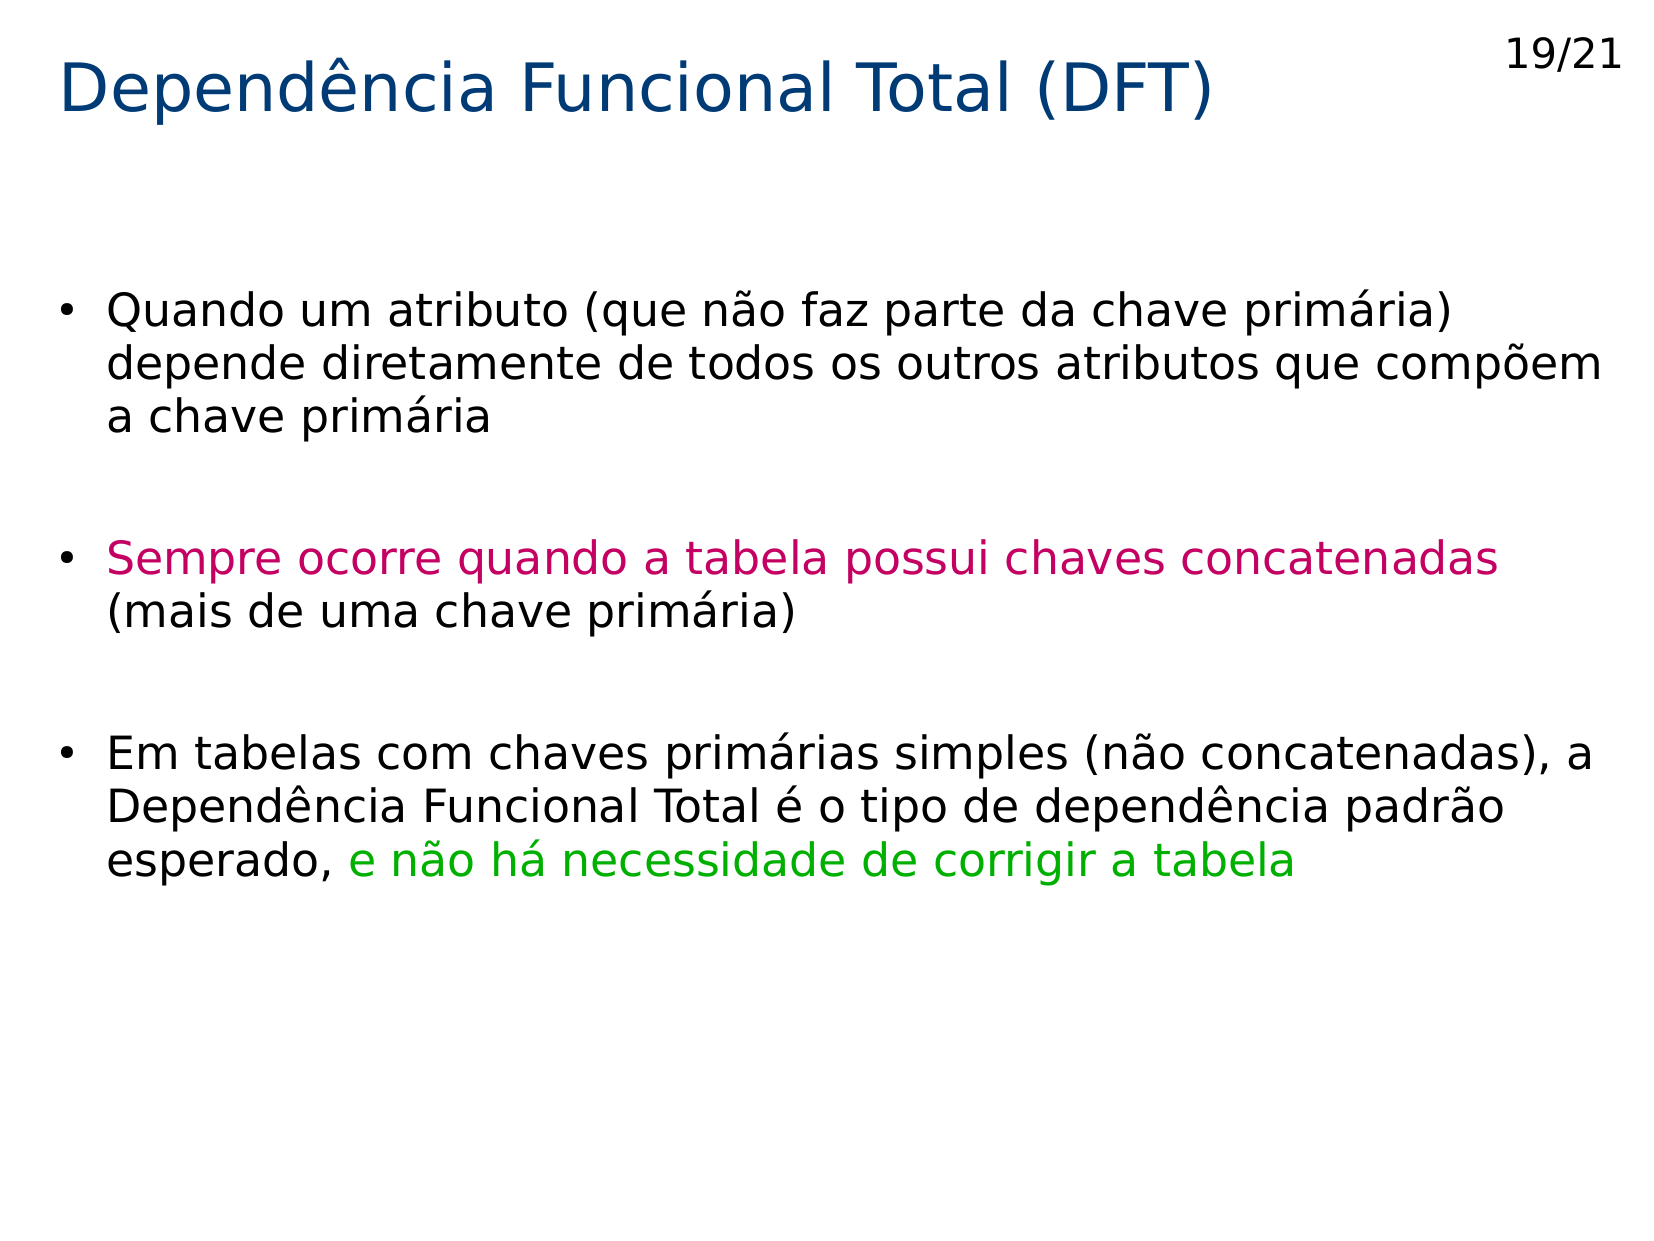

# Dependência Funcional Total (DFT)
19
Quando um atributo (que não faz parte da chave primária) depende diretamente de todos os outros atributos que compõem a chave primária
Sempre ocorre quando a tabela possui chaves concatenadas (mais de uma chave primária)
Em tabelas com chaves primárias simples (não concatenadas), a Dependência Funcional Total é o tipo de dependência padrão esperado, e não há necessidade de corrigir a tabela